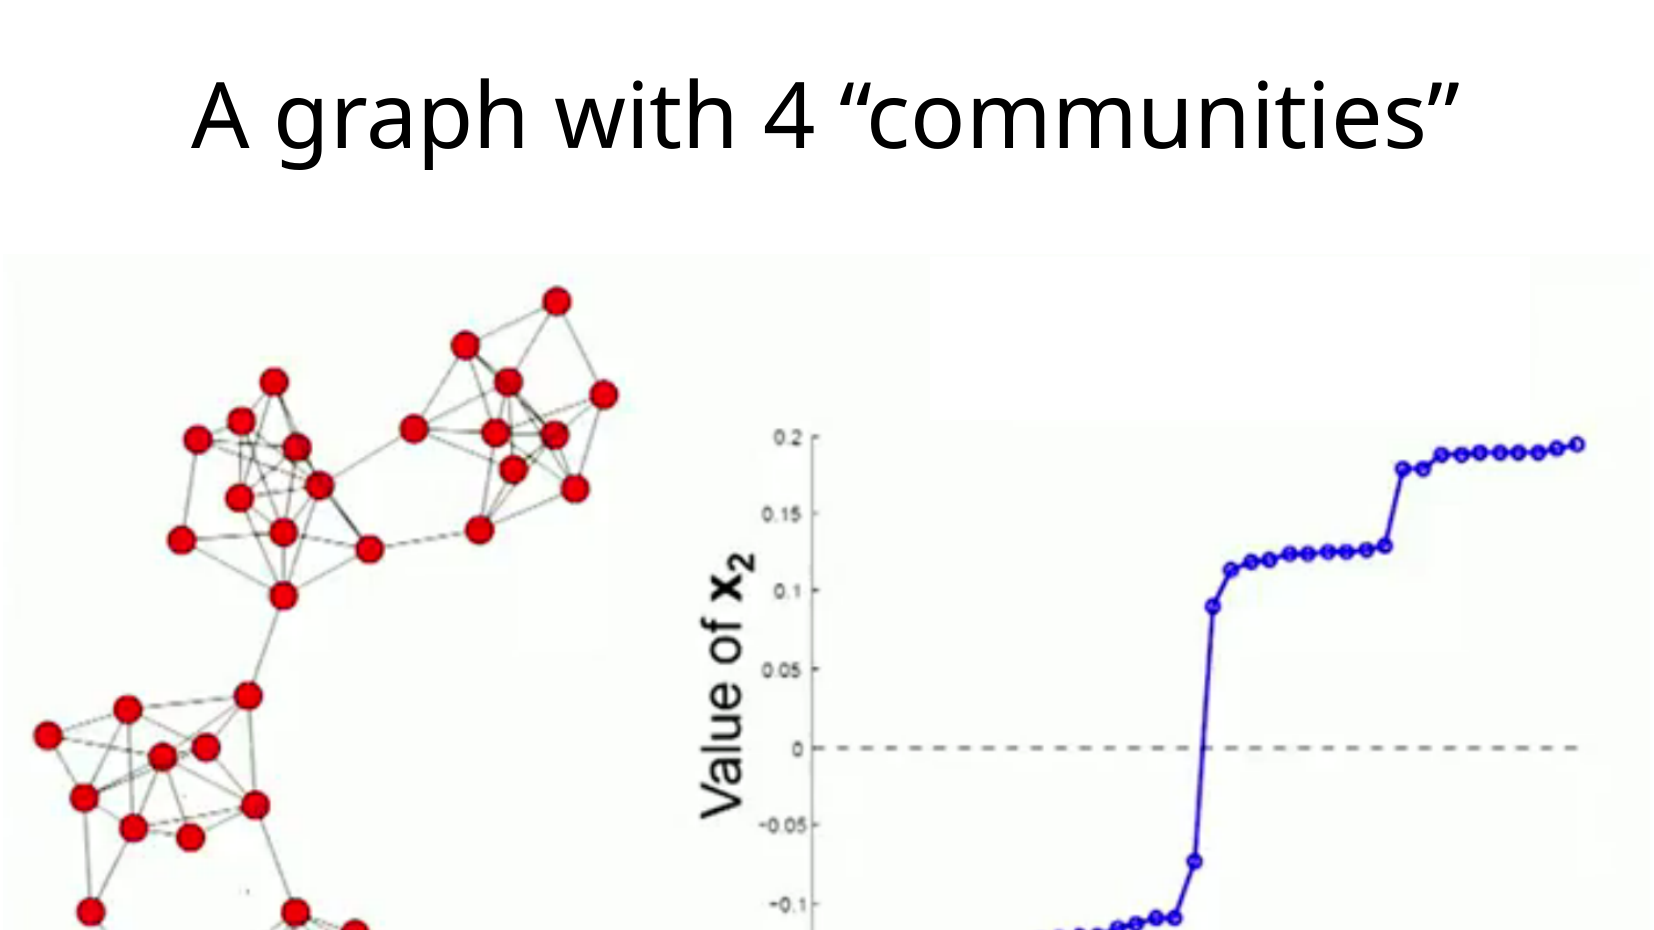

# A graph with 4 “communities”
45
https://www.youtube.com/watch?v=jpTjj5PmcMM